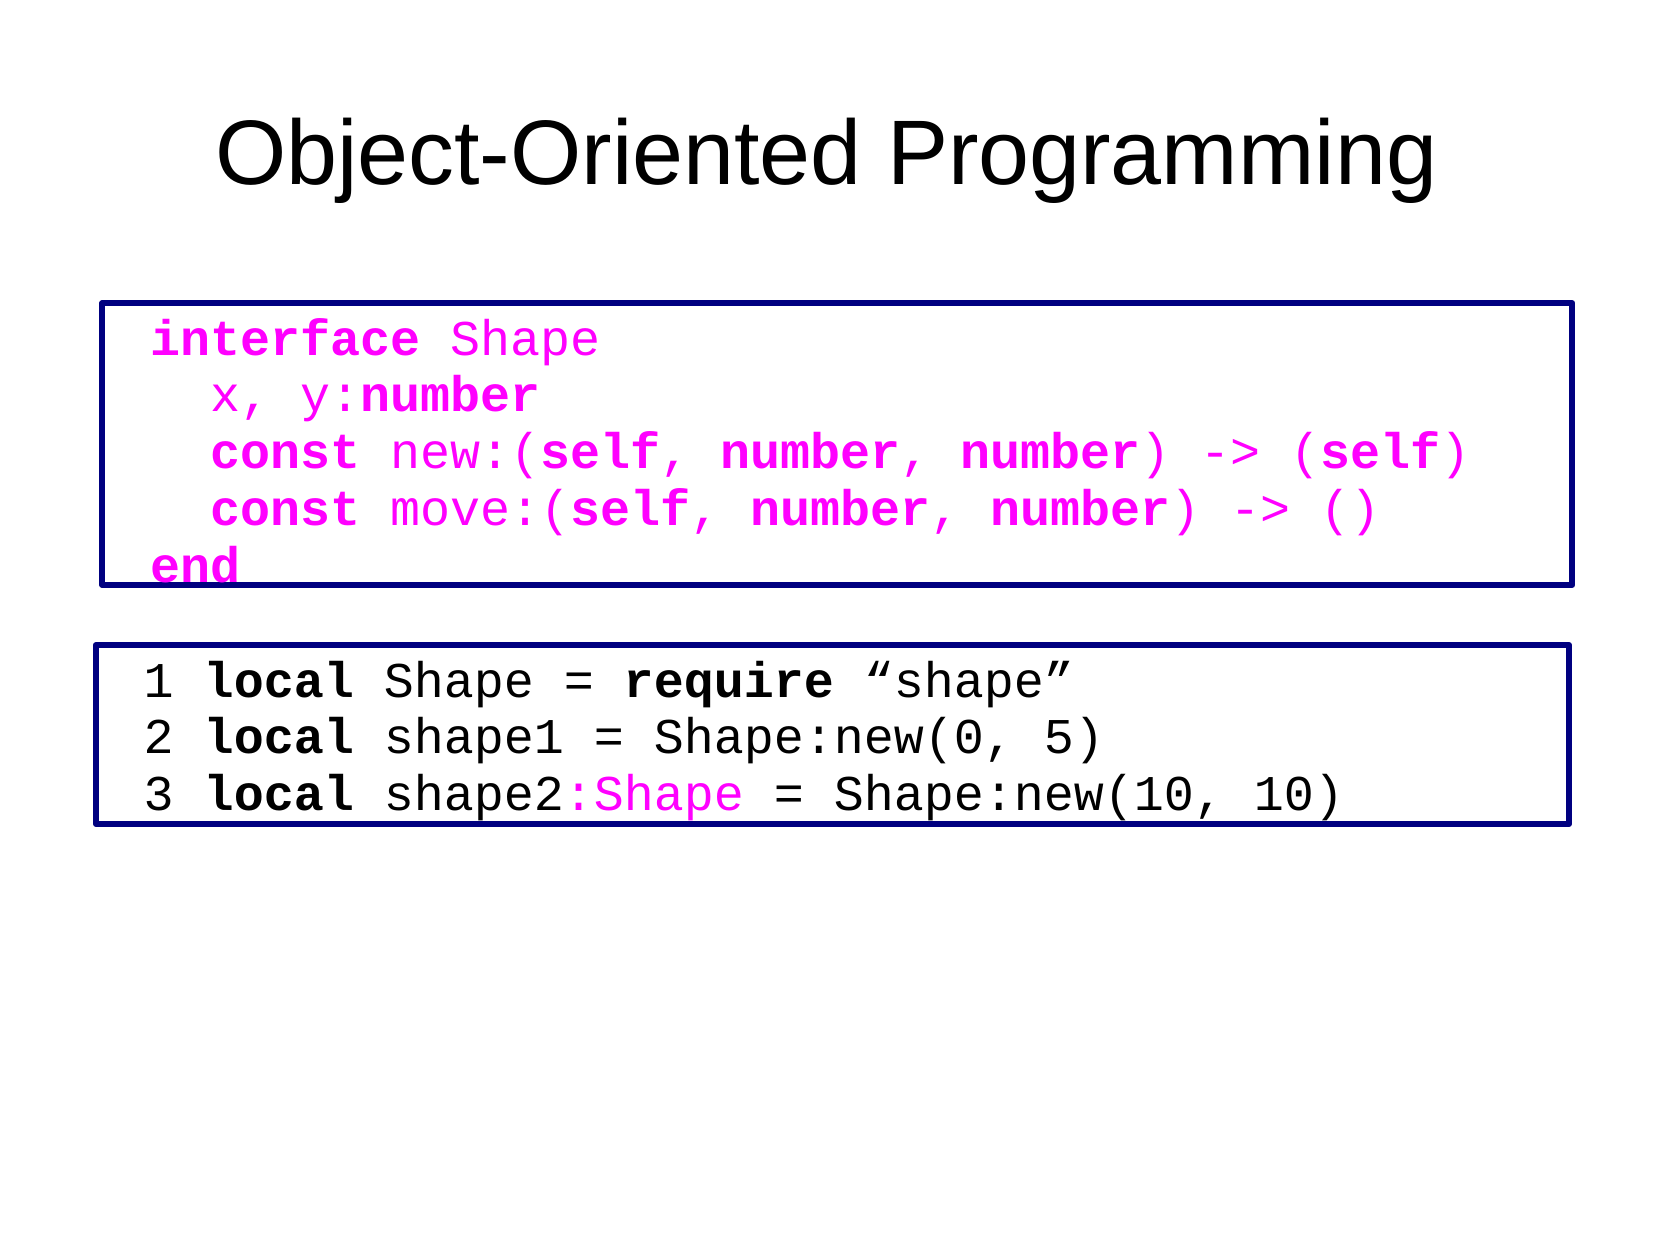

# Object-Oriented Programming
 interface Shape
 x, y:number
 const new:(self, number, number) -> (self)
 const move:(self, number, number) -> ()
 end
 1 local Shape = require “shape”
 2 local shape1 = Shape:new(0, 5)
 3 local shape2:Shape = Shape:new(10, 10)